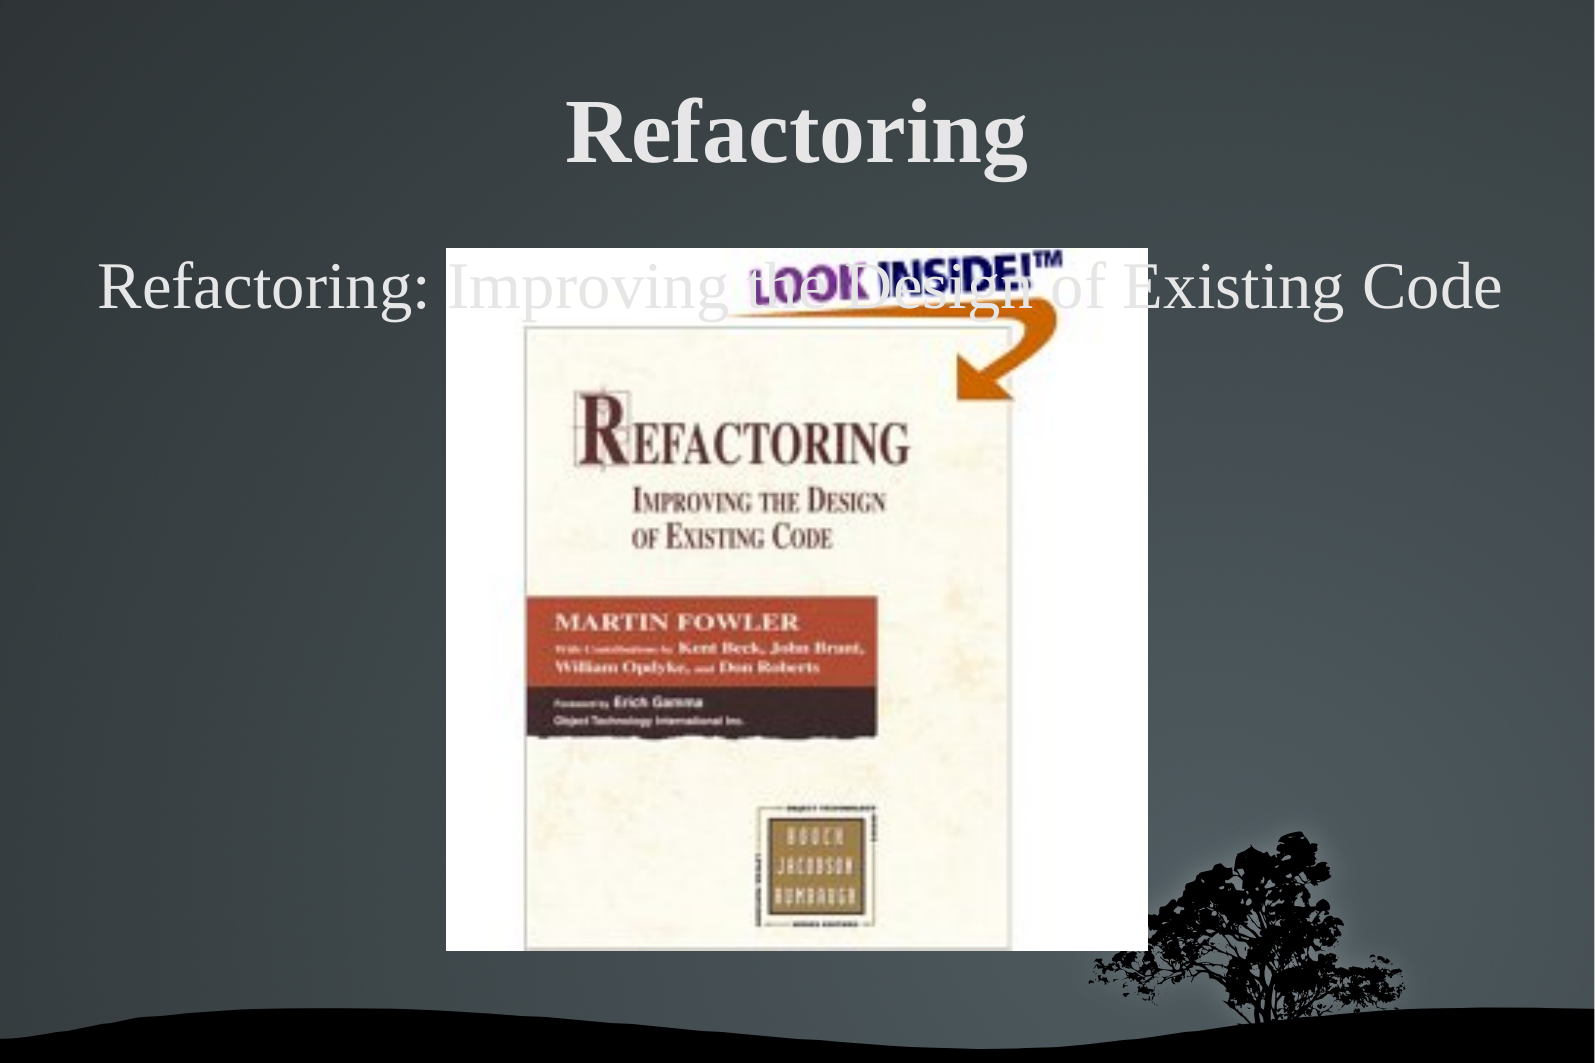

# Refactoring
Refactoring: Improving the Design of Existing Code